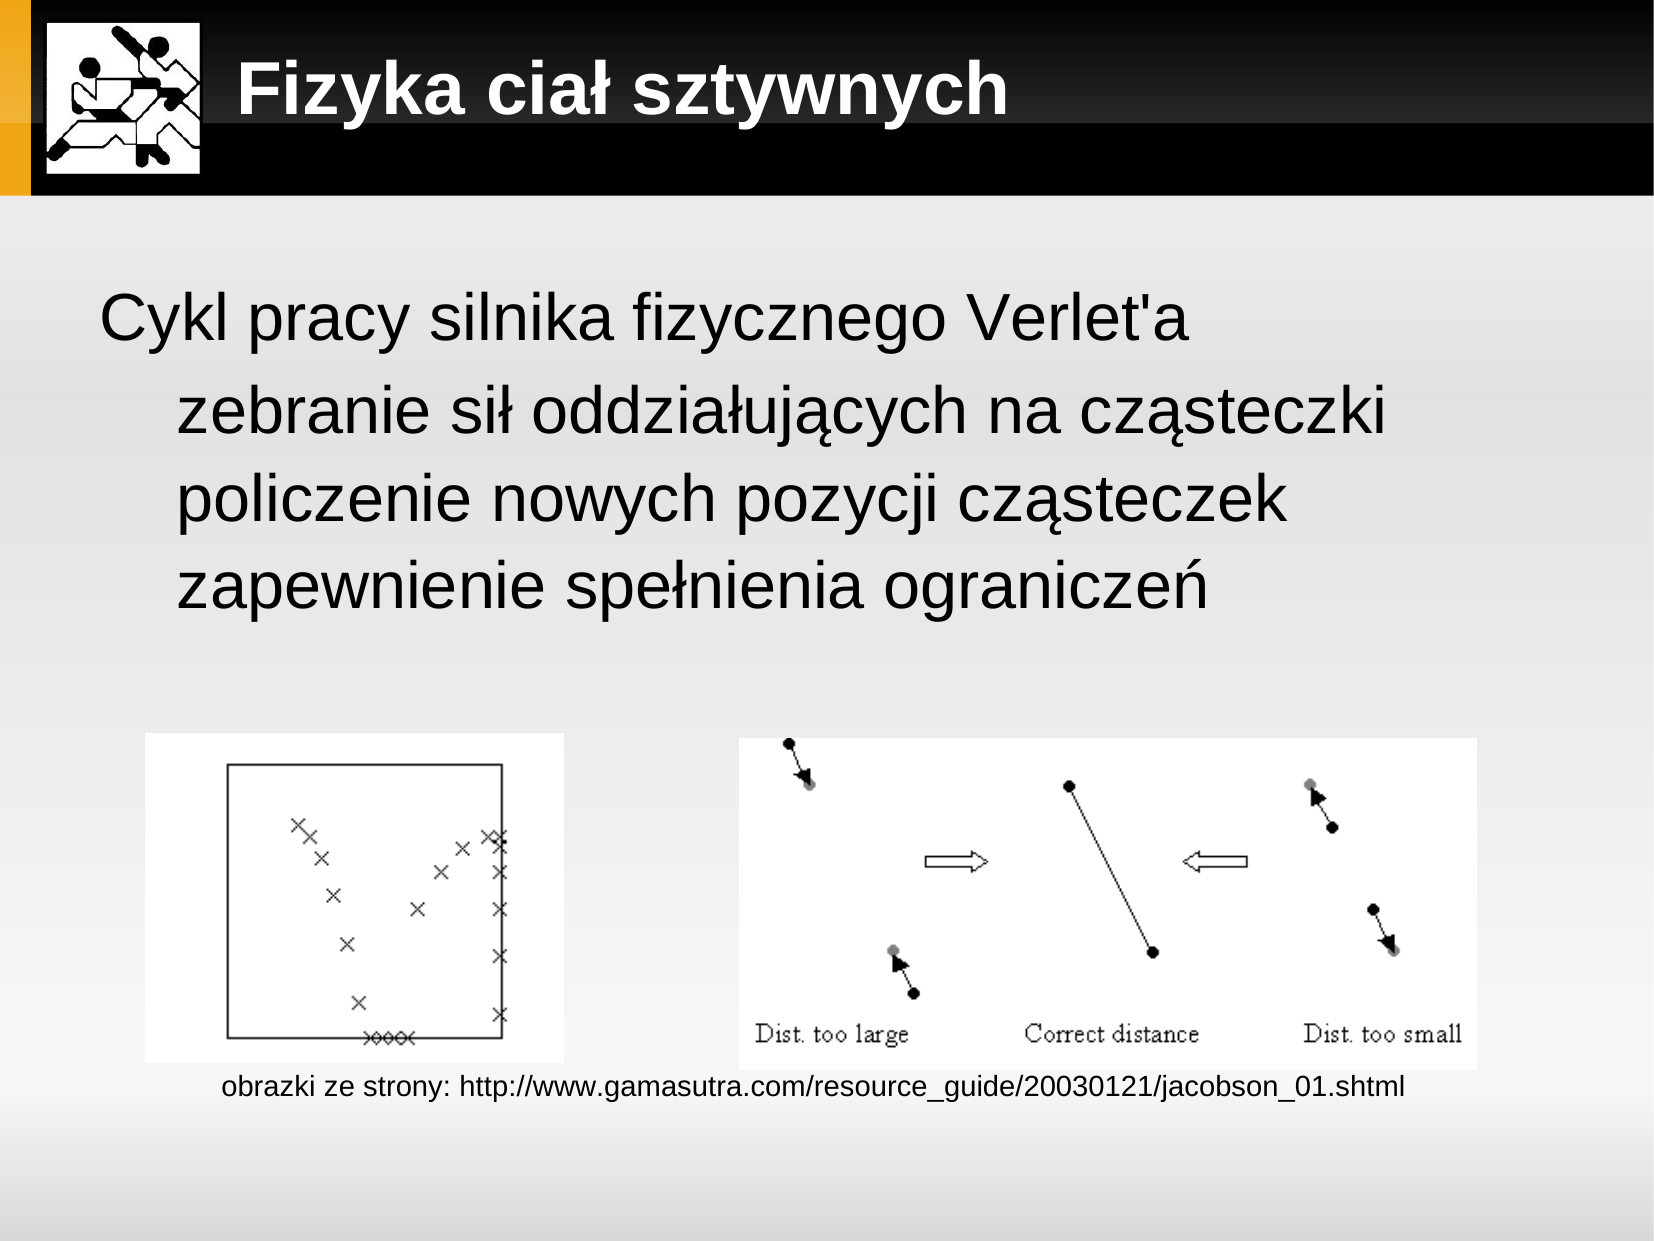

Fizyka ciał sztywnych
# Cykl pracy silnika fizycznego Verlet'a
zebranie sił oddziałujących na cząsteczki
policzenie nowych pozycji cząsteczek
zapewnienie spełnienia ograniczeń
obrazki ze strony: http://www.gamasutra.com/resource_guide/20030121/jacobson_01.shtml